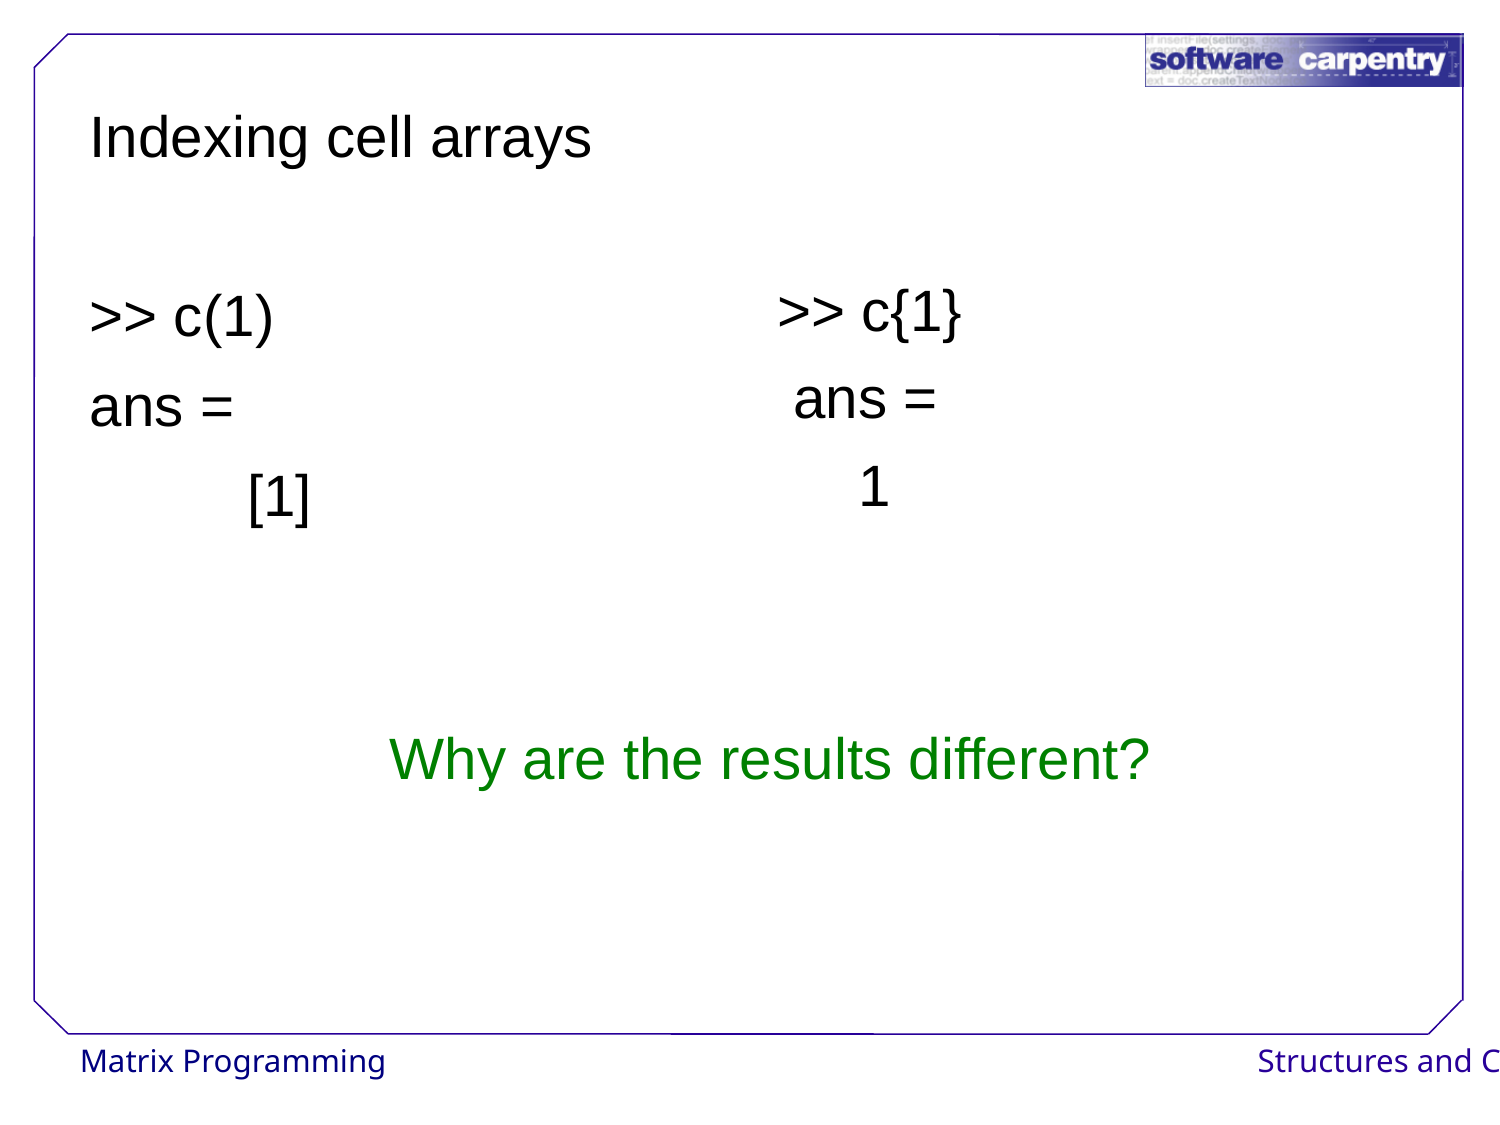

# Indexing cell arrays
>> c(1)
ans =
 	 [1]
>> c{1}
 ans =
 1
Why are the results different?